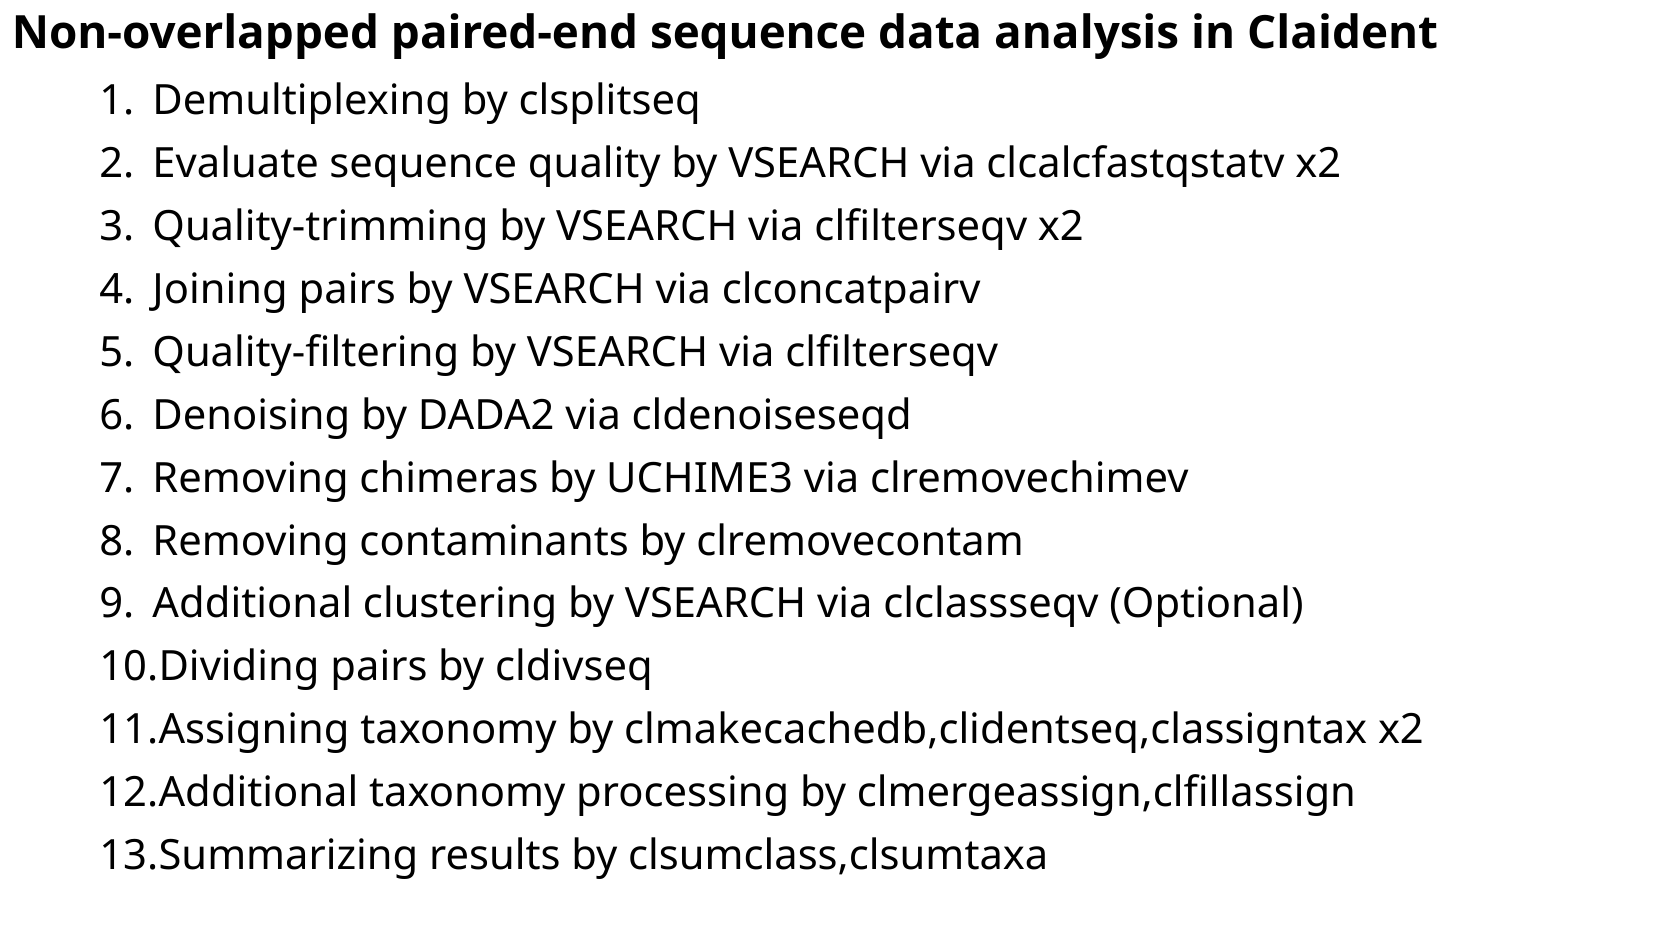

# Non-overlapped paired-end sequence data analysis in Claident
Demultiplexing by clsplitseq
Evaluate sequence quality by VSEARCH via clcalcfastqstatv x2
Quality-trimming by VSEARCH via clfilterseqv x2
Joining pairs by VSEARCH via clconcatpairv
Quality-filtering by VSEARCH via clfilterseqv
Denoising by DADA2 via cldenoiseseqd
Removing chimeras by UCHIME3 via clremovechimev
Removing contaminants by clremovecontam
Additional clustering by VSEARCH via clclassseqv (Optional)
Dividing pairs by cldivseq
Assigning taxonomy by clmakecachedb,clidentseq,classigntax x2
Additional taxonomy processing by clmergeassign,clfillassign
Summarizing results by clsumclass,clsumtaxa